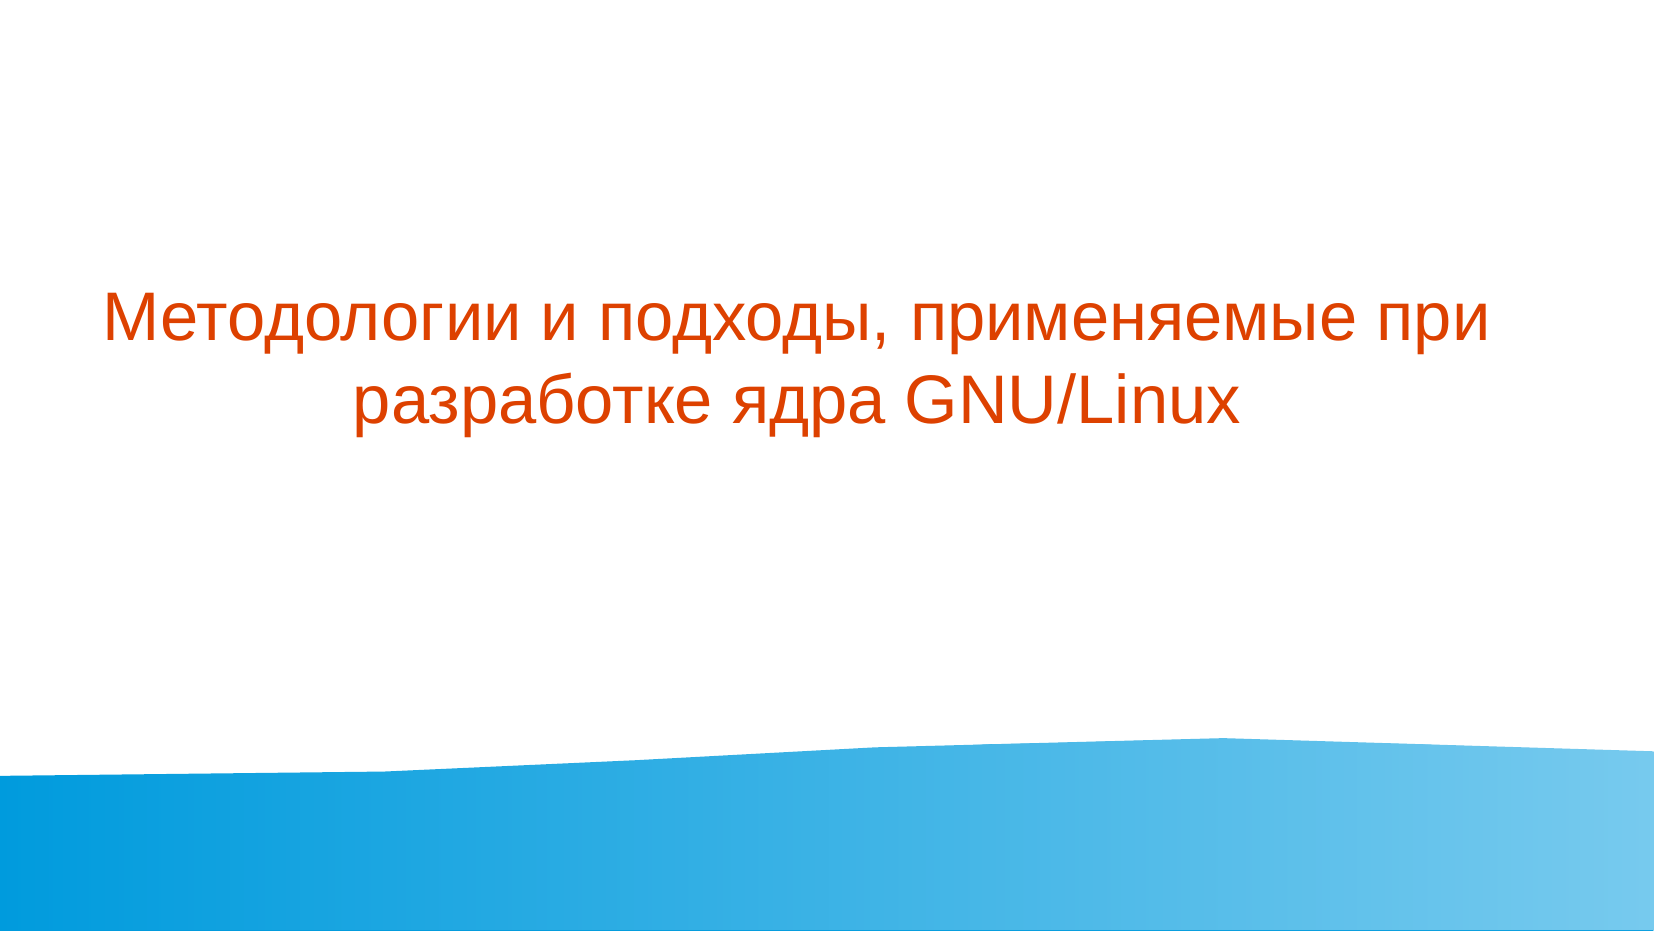

# Методологии и подходы, применяемые при разработке ядра GNU/Linux